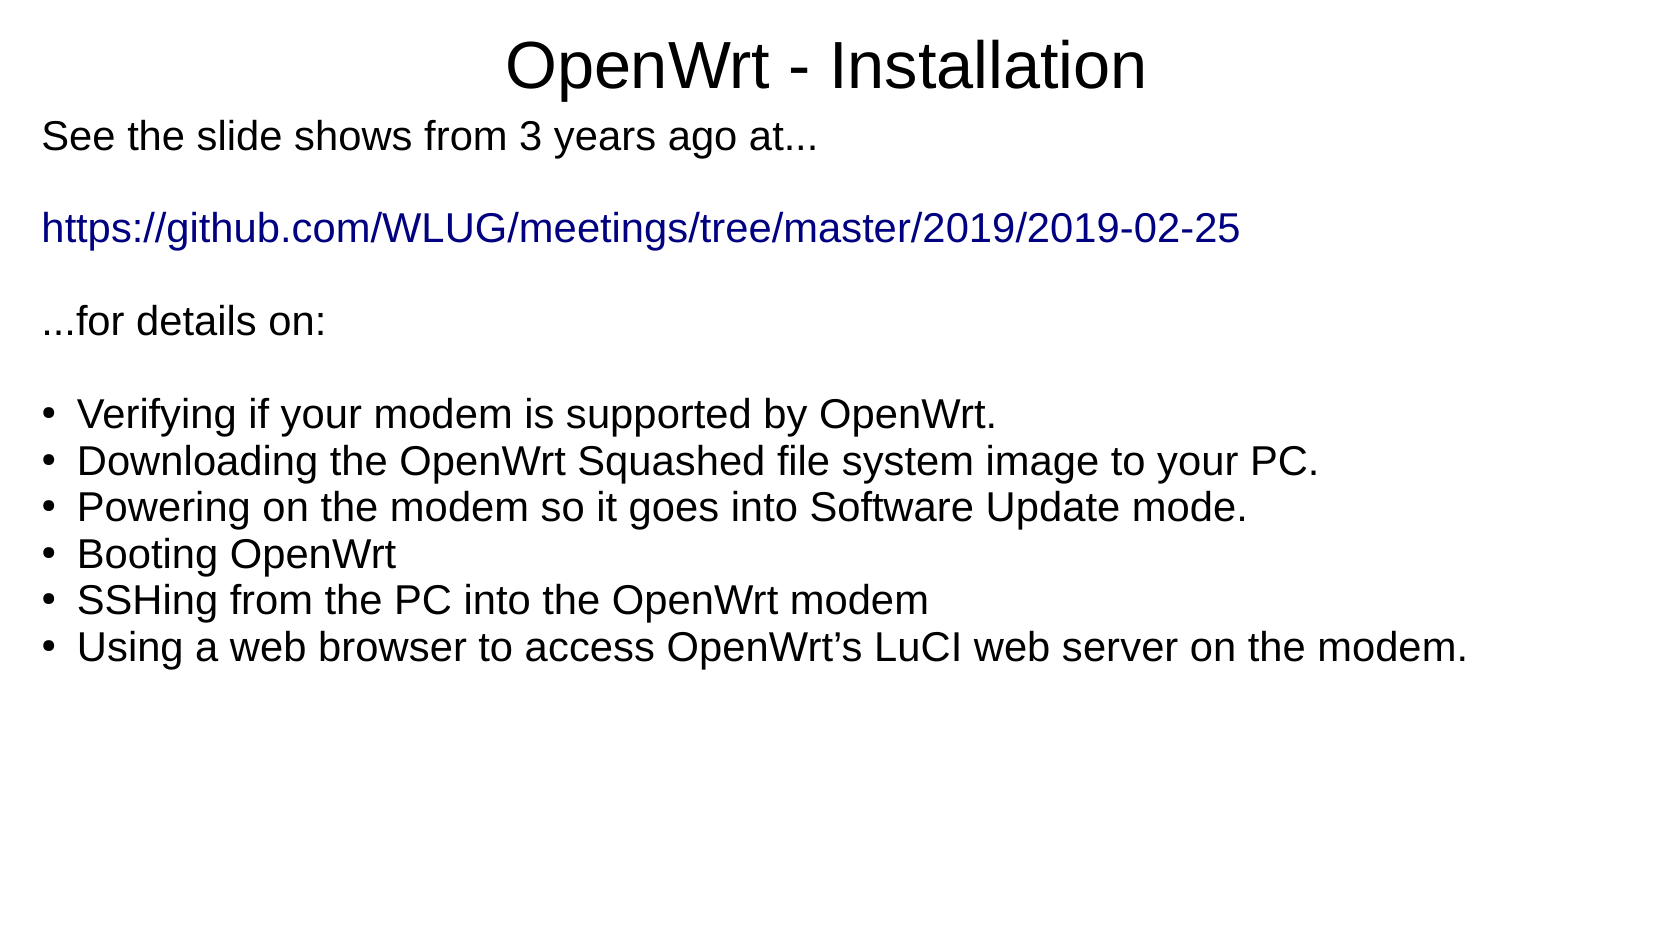

# OpenWrt - Installation
See the slide shows from 3 years ago at...
https://github.com/WLUG/meetings/tree/master/2019/2019-02-25
...for details on:
Verifying if your modem is supported by OpenWrt.
Downloading the OpenWrt Squashed file system image to your PC.
Powering on the modem so it goes into Software Update mode.
Booting OpenWrt
SSHing from the PC into the OpenWrt modem
Using a web browser to access OpenWrt’s LuCI web server on the modem.